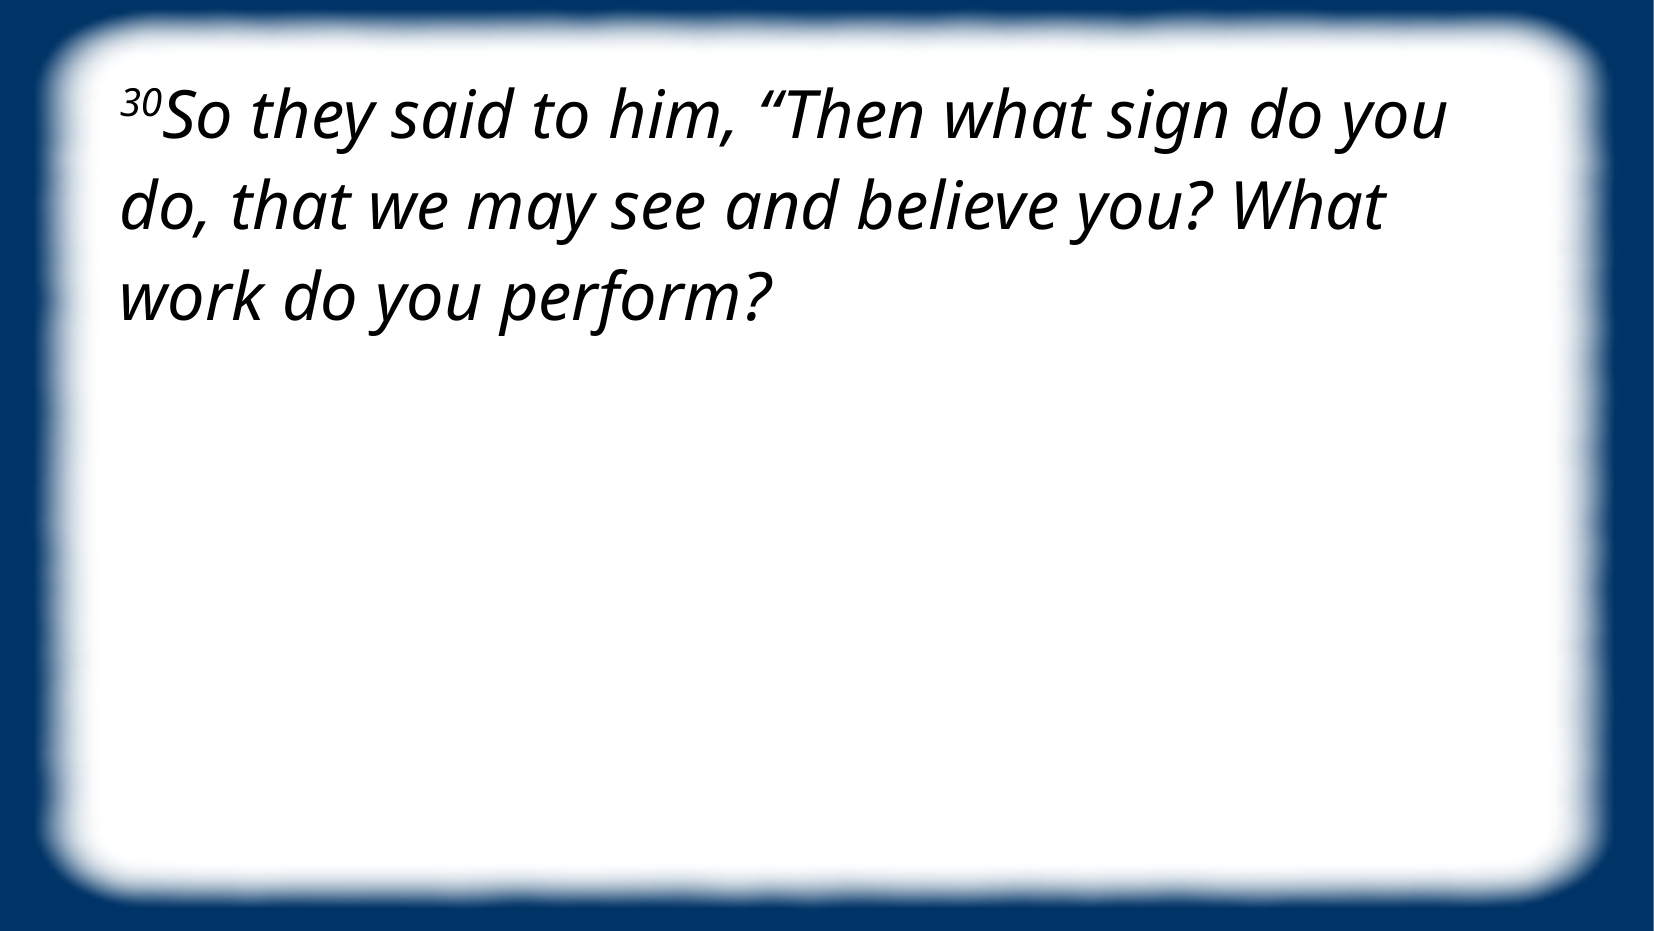

30So they said to him, “Then what sign do you do, that we may see and believe you? What work do you perform?